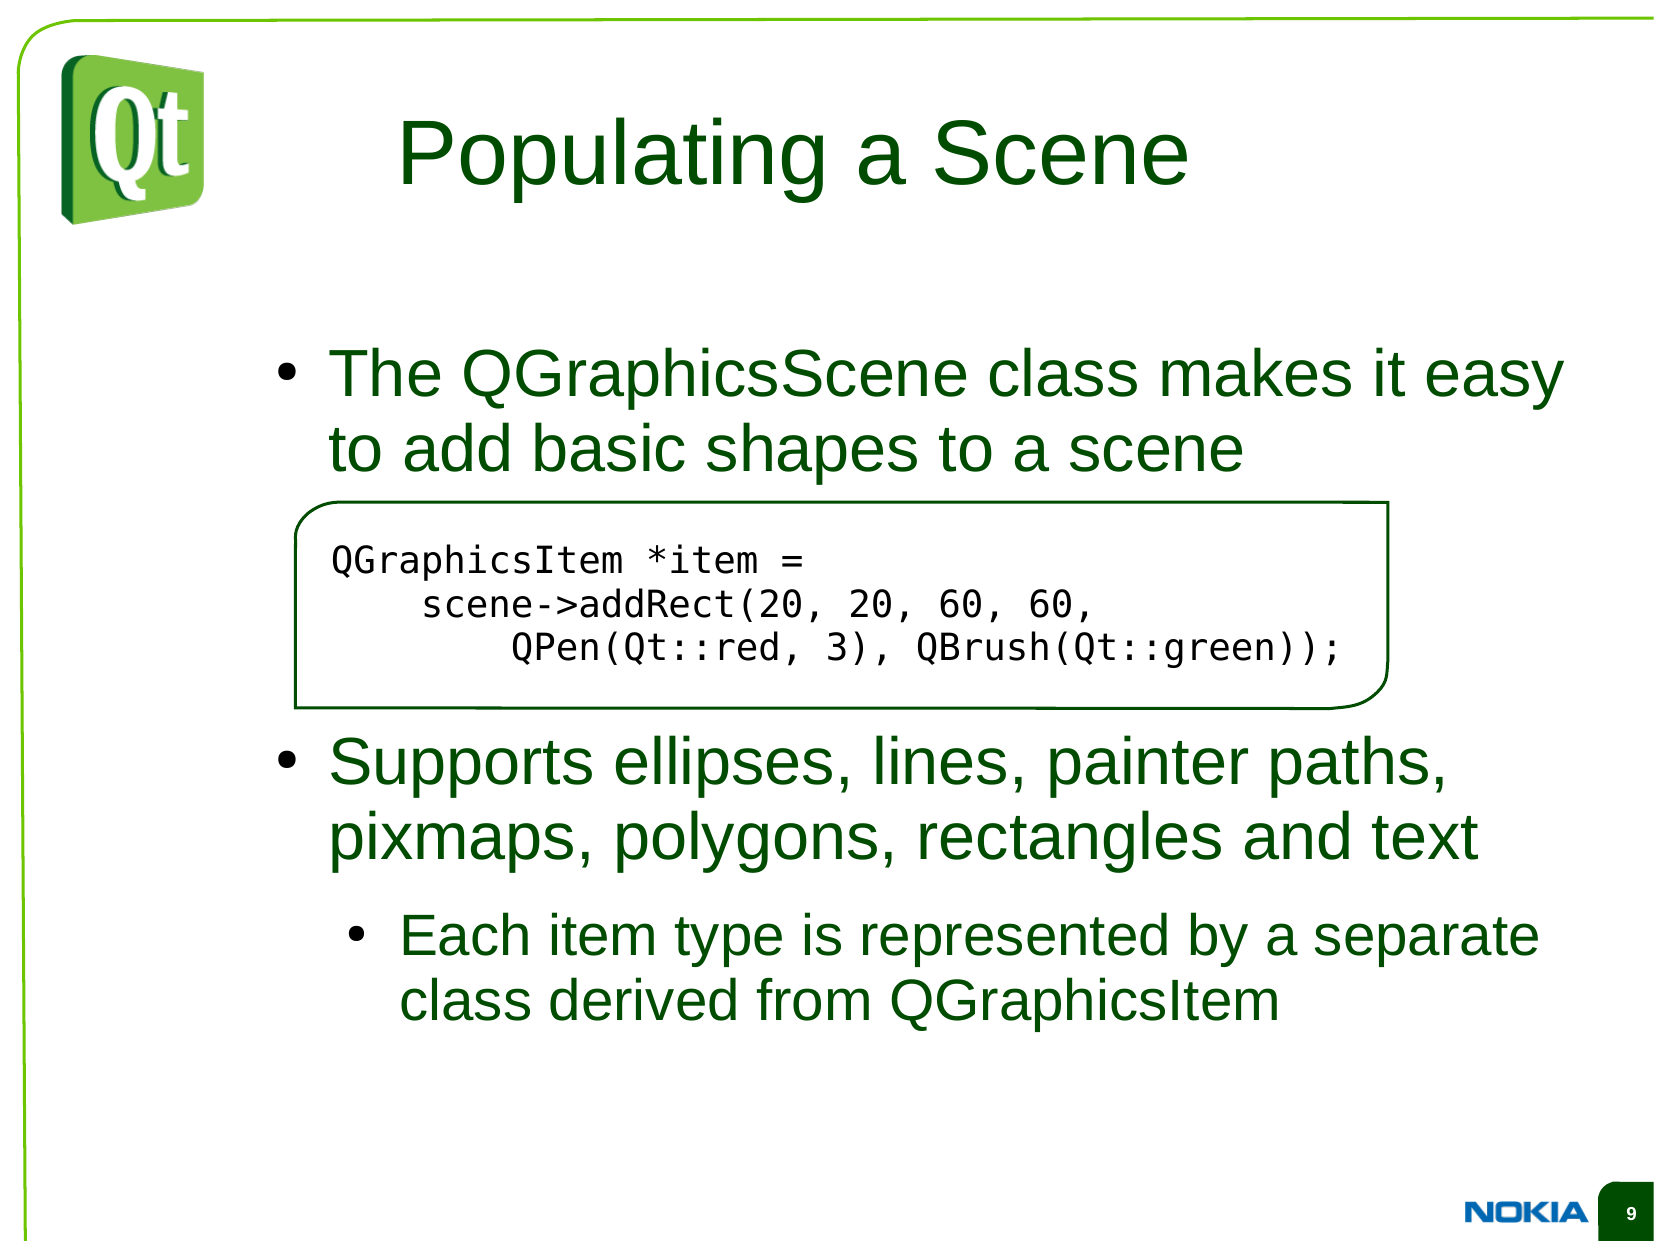

# Populating a Scene
The QGraphicsScene class makes it easy to add basic shapes to a scene
Supports ellipses, lines, painter paths, pixmaps, polygons, rectangles and text
Each item type is represented by a separate class derived from QGraphicsItem
QGraphicsItem *item =
 scene->addRect(20, 20, 60, 60,
 QPen(Qt::red, 3), QBrush(Qt::green));